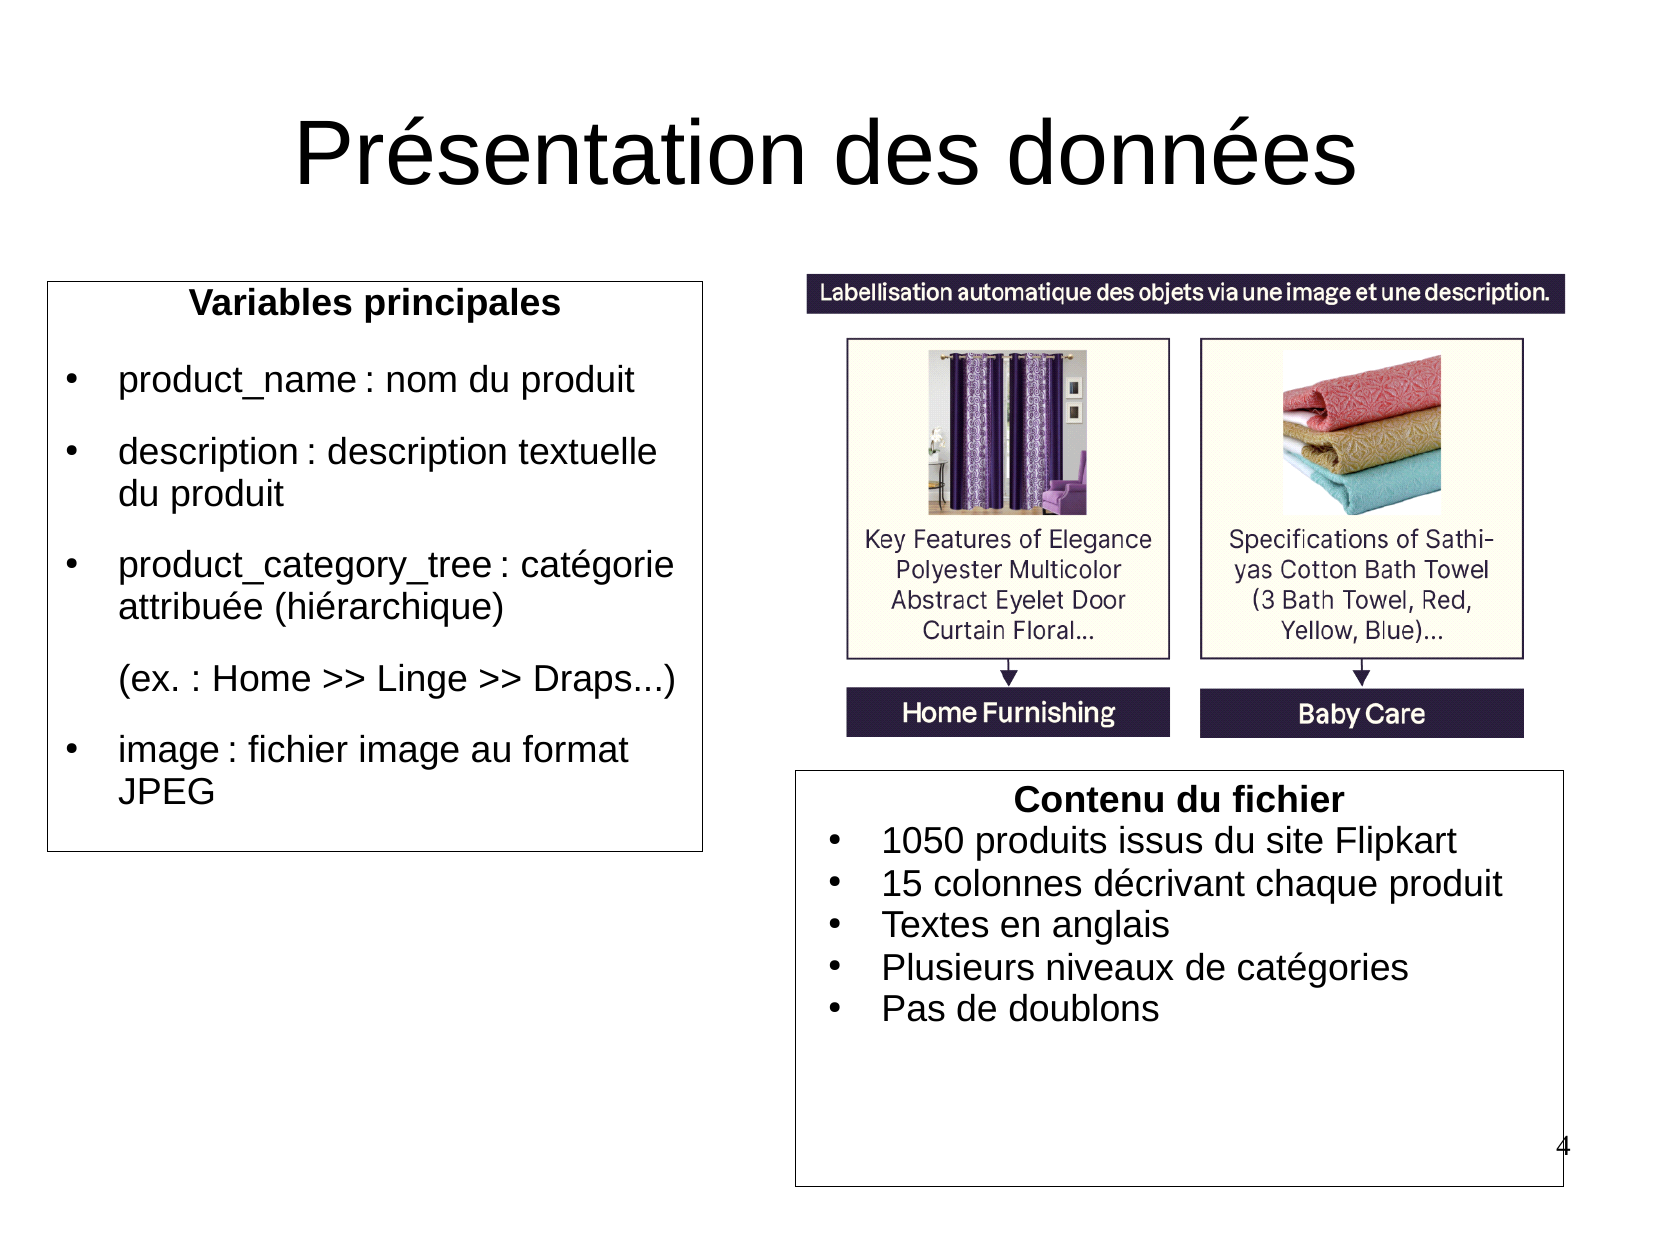

# Présentation des données
Variables principales
product_name : nom du produit
description : description textuelle du produit
product_category_tree : catégorie attribuée (hiérarchique)
(ex. : Home >> Linge >> Draps...)
image : fichier image au format JPEG
Contenu du fichier
1050 produits issus du site Flipkart
15 colonnes décrivant chaque produit
Textes en anglais
Plusieurs niveaux de catégories
Pas de doublons
4